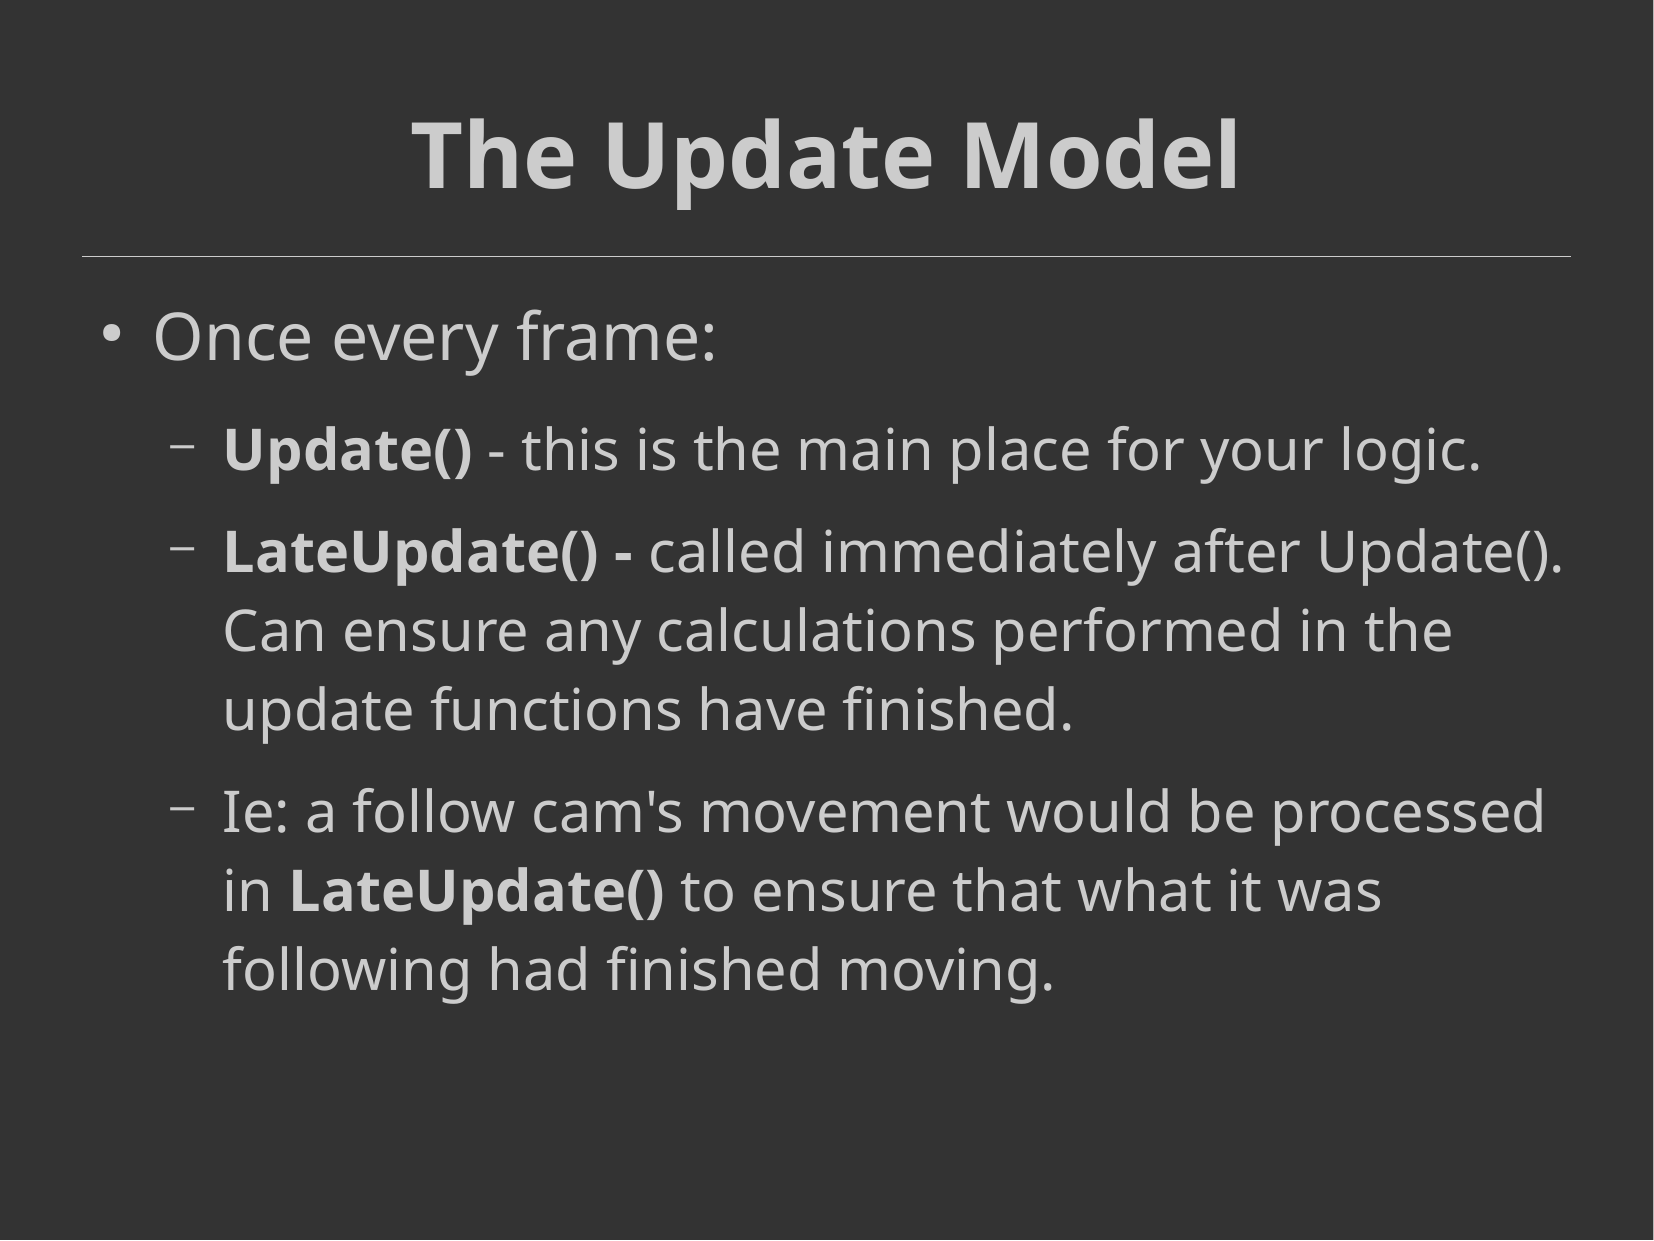

# The Update Model
Once every frame:
Update() - this is the main place for your logic.
LateUpdate() - called immediately after Update(). Can ensure any calculations performed in the update functions have finished.
Ie: a follow cam's movement would be processed in LateUpdate() to ensure that what it was following had finished moving.